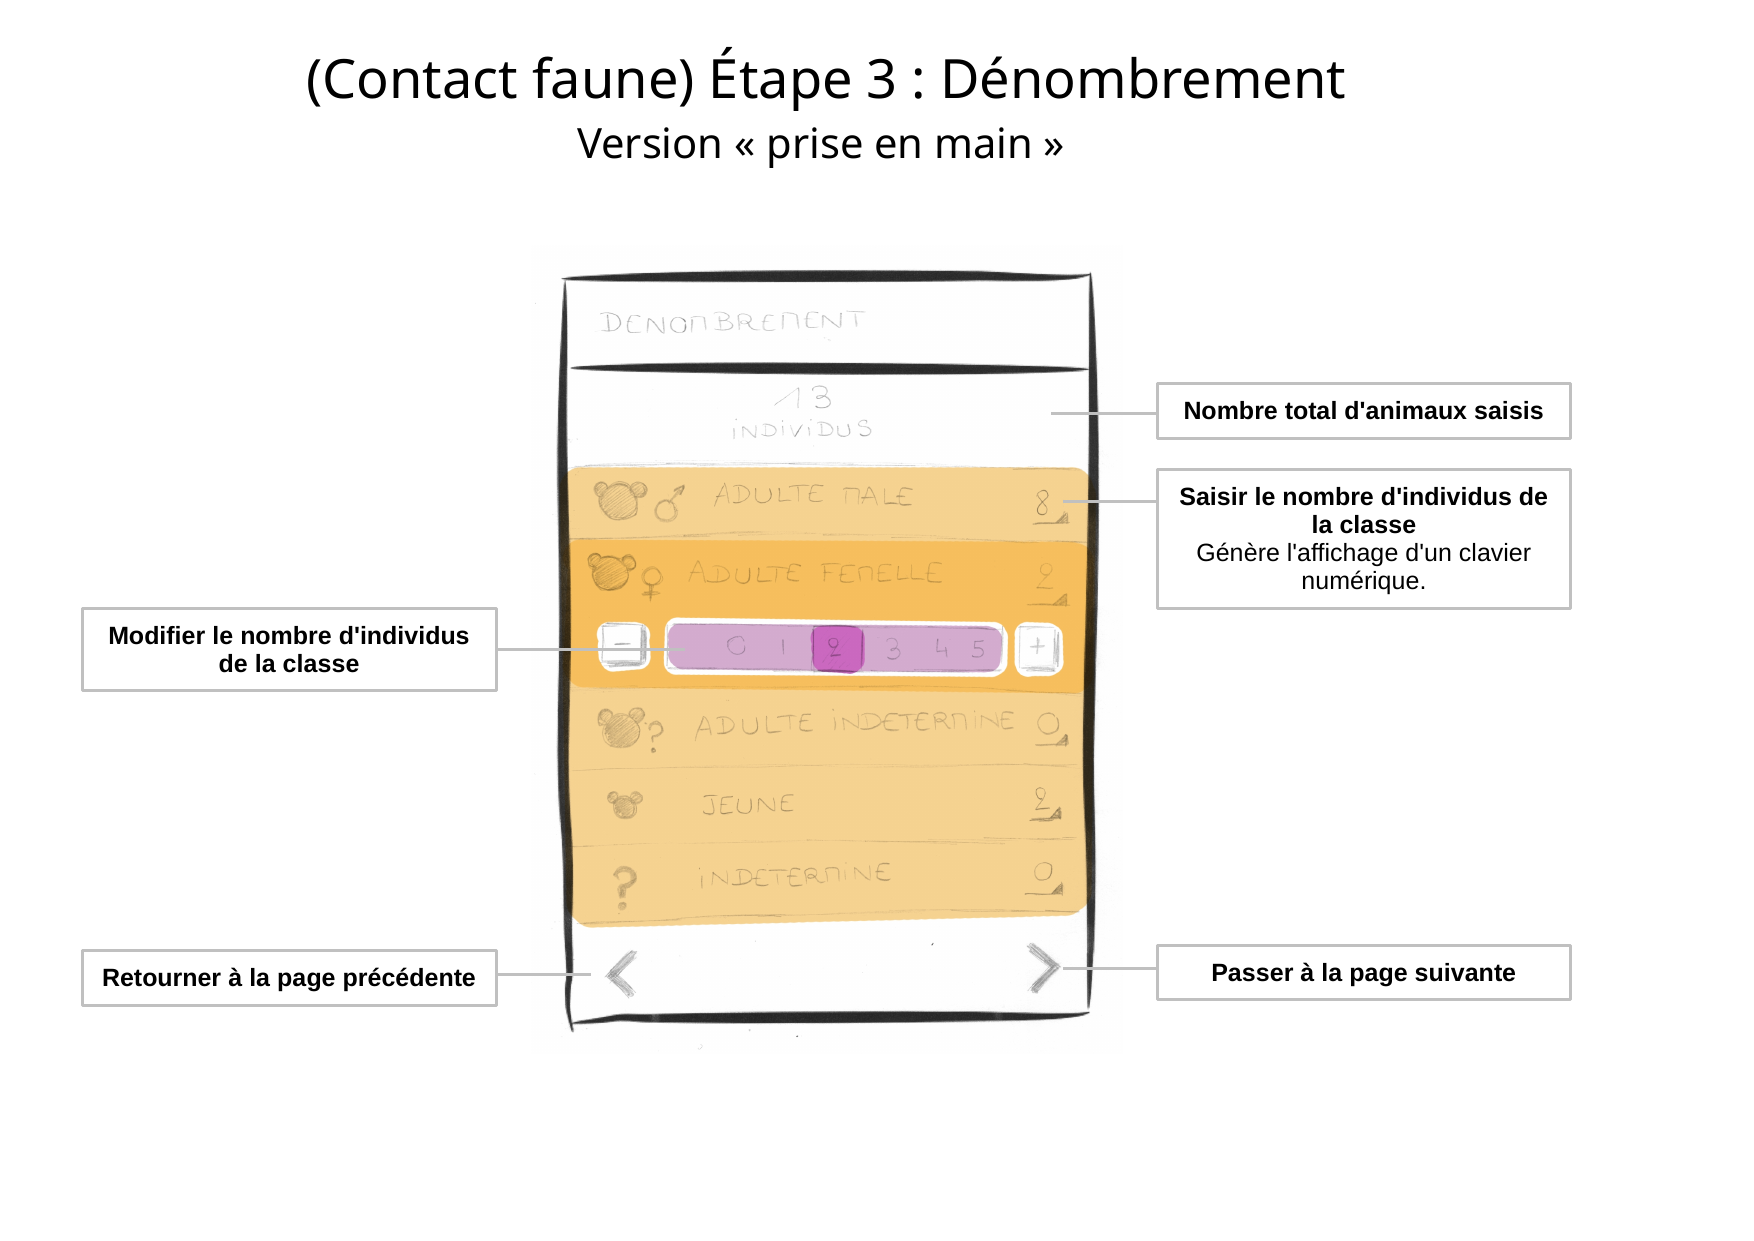

(Contact faune) Étape 3 : Dénombrement
Version « prise en main »
# Nombre total d'animaux saisis
Saisir le nombre d'individus de la classe
Génère l'affichage d'un clavier numérique.
Modifier le nombre d'individus de la classe
Passer à la page suivante
Retourner à la page précédente